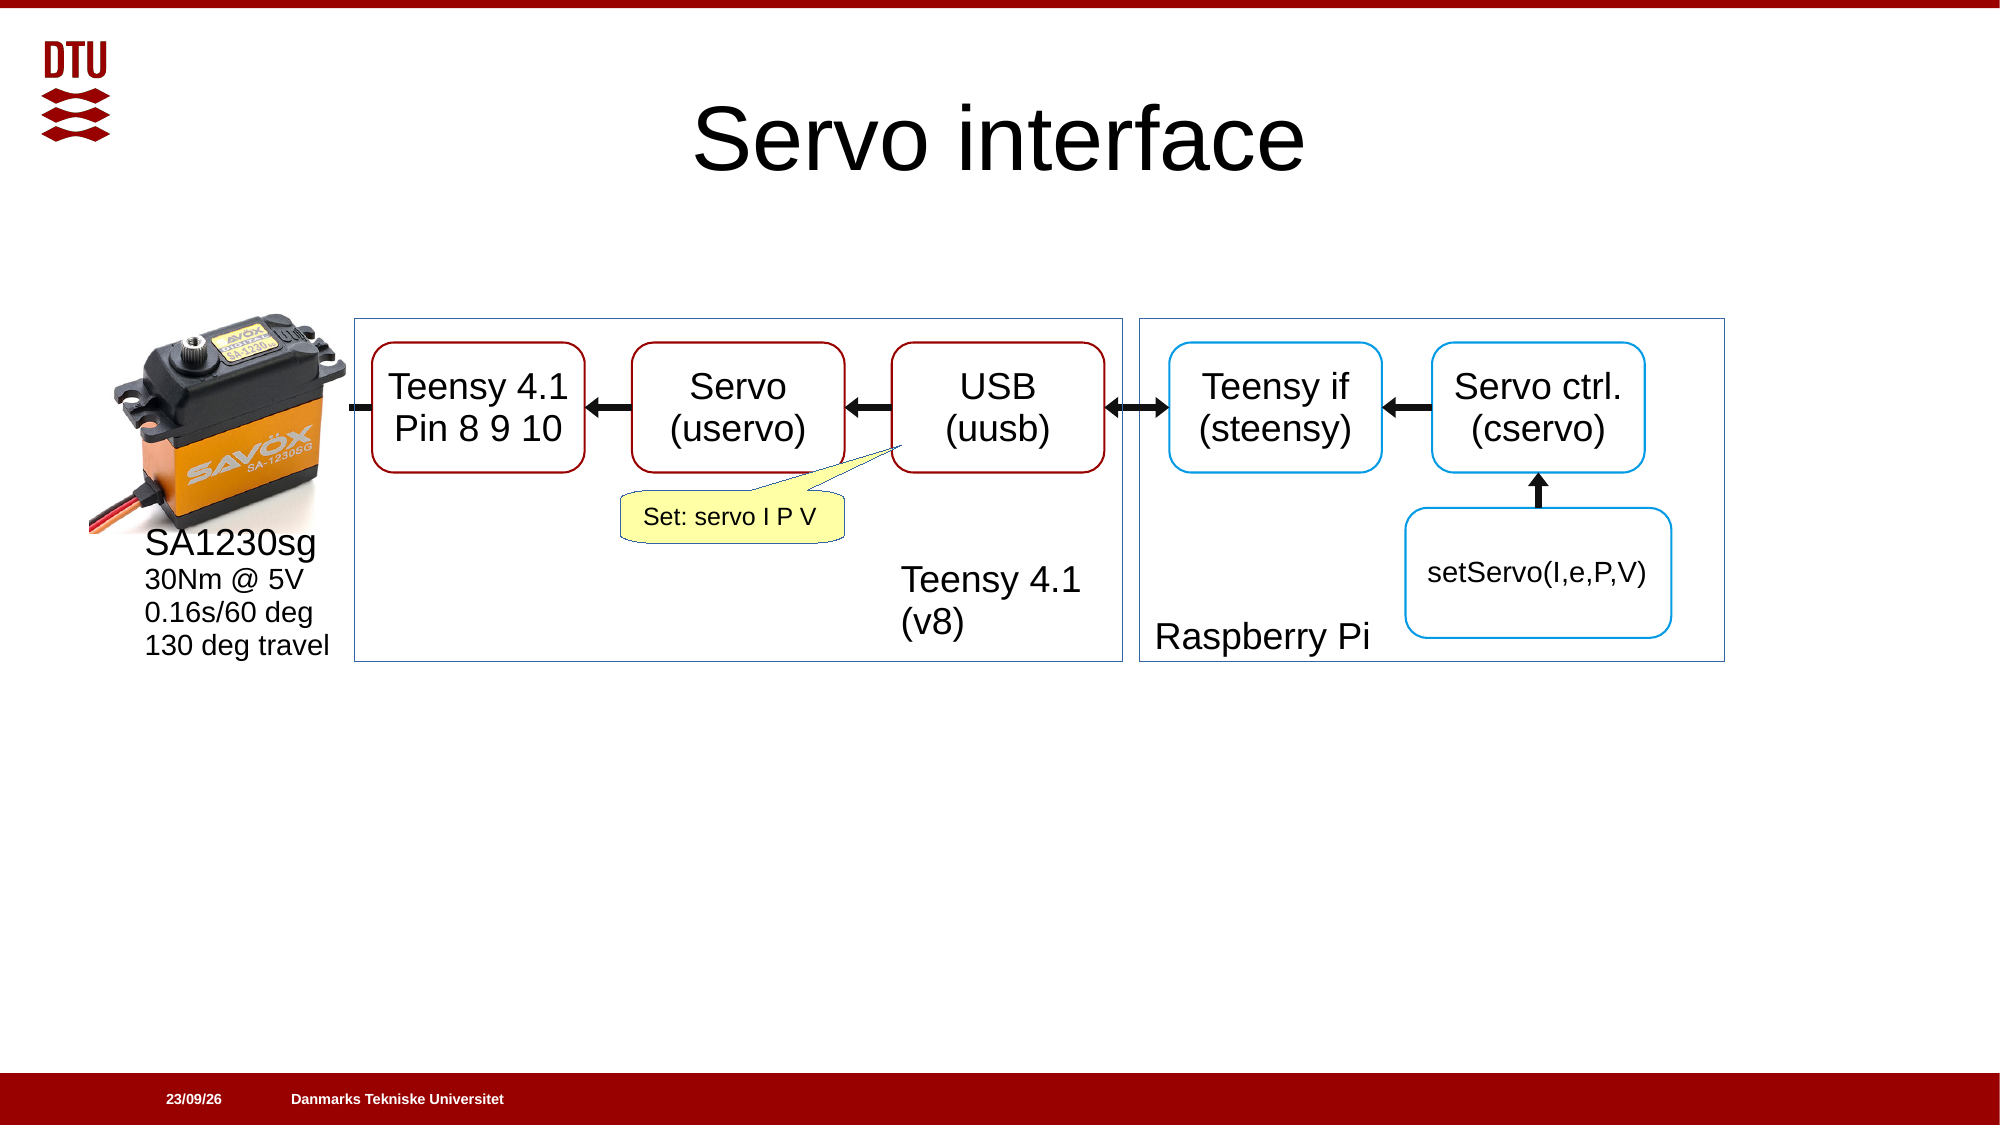

# Servo interface
Teensy 4.1
Pin 8 9 10
Servo
(uservo)
USB
(uusb)
Teensy if
(steensy)
Servo ctrl.
(cservo)
Set: servo I P V
setServo(I,e,P,V)
SA1230sg
30Nm @ 5V
0.16s/60 deg
130 deg travel
Teensy 4.1
(v8)
Raspberry Pi